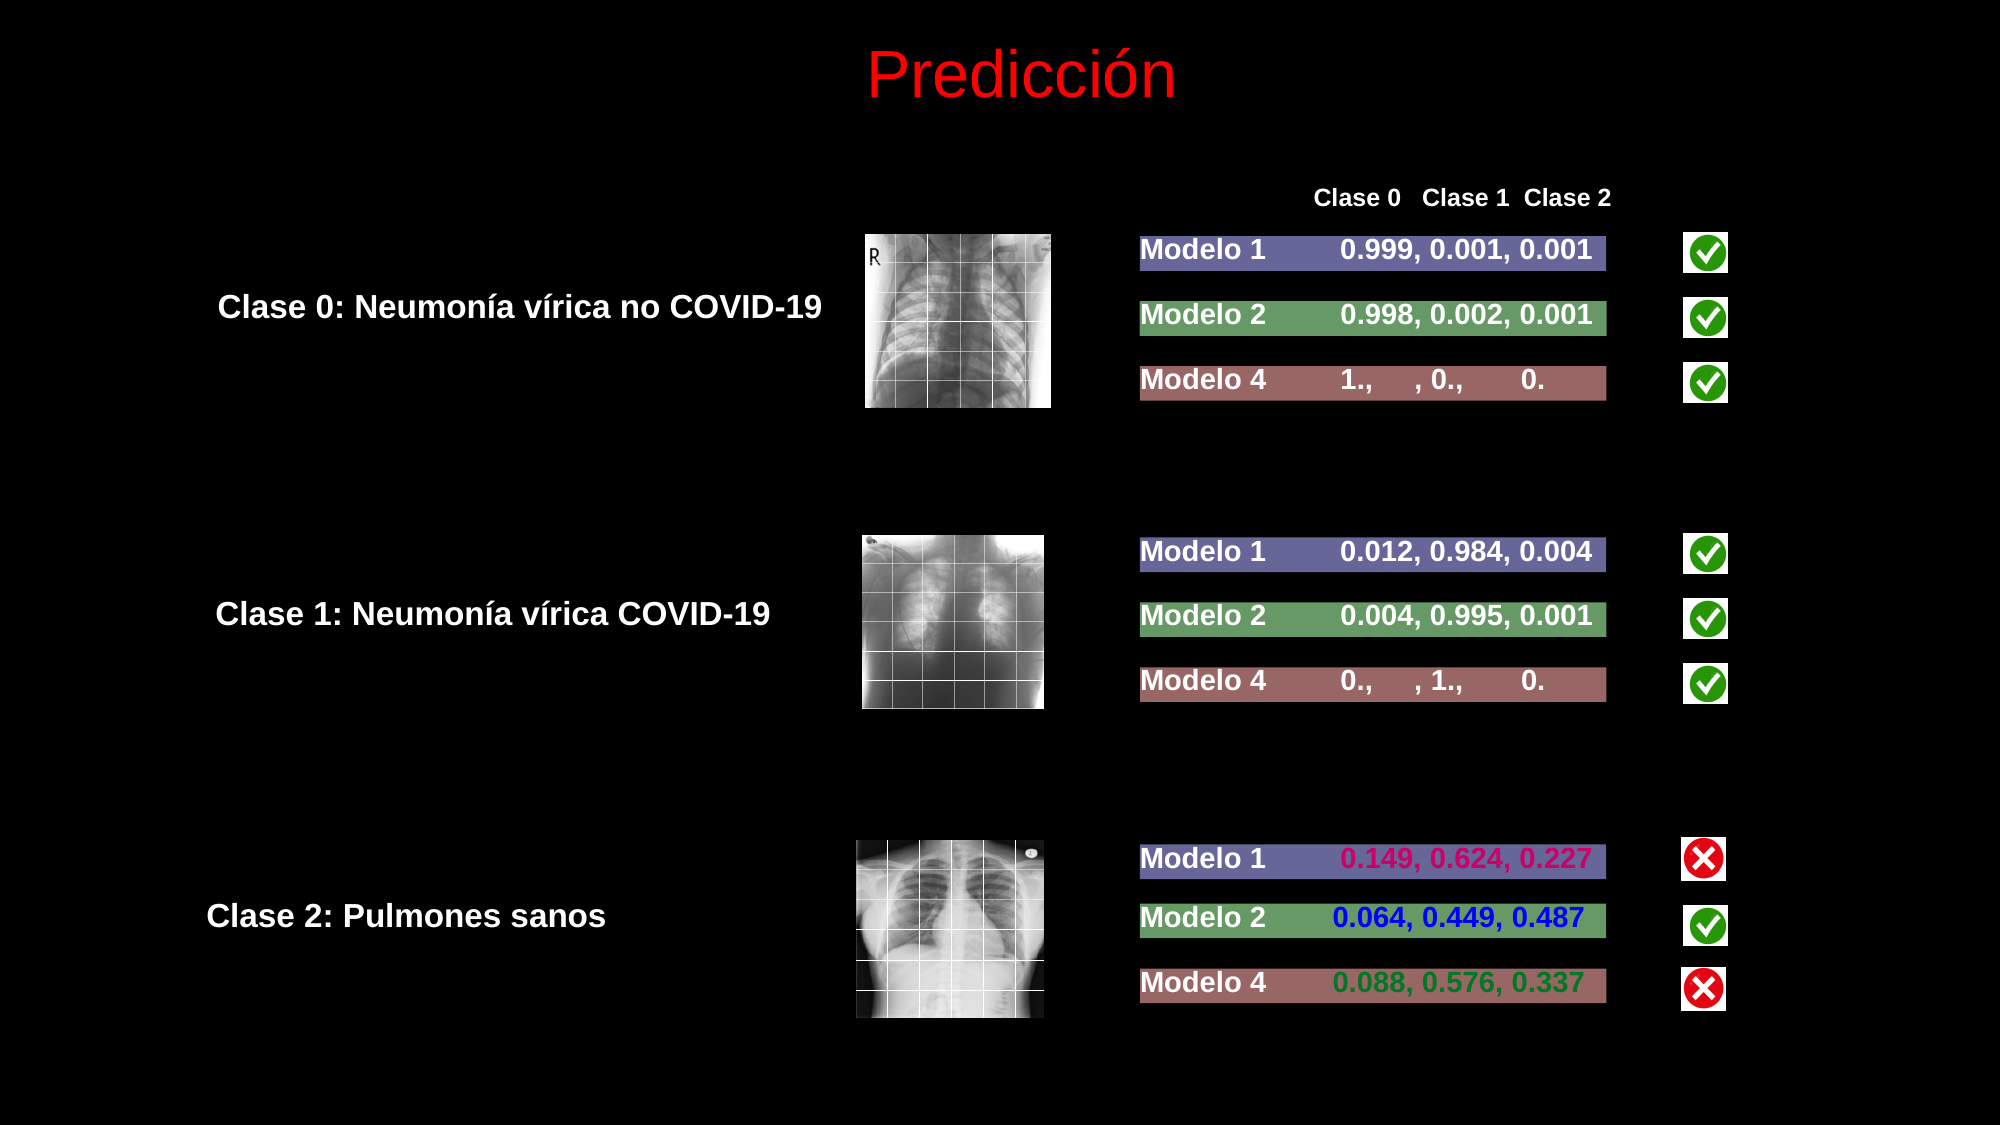

Predicción
Clase 0 Clase 1 Clase 2
Modelo 1 0.999, 0.001, 0.001
Clase 0: Neumonía vírica no COVID-19
Modelo 7 0.998, 0.002, 0.001
Modelo 7 0.998, 0.002, 0.001
Modelo 2 0.998, 0.002, 0.001
#
Modelo 4 1., , 0., 0.
Modelo 1 0.012, 0.984, 0.004
Clase 1: Neumonía vírica COVID-19
Modelo 2 0.004, 0.995, 0.001
Modelo 4 0., , 1., 0.
Modelo 1 0.149, 0.624, 0.227
Clase 2: Pulmones sanos
Modelo 2 0.064, 0.449, 0.487
Modelo 4 0.088, 0.576, 0.337